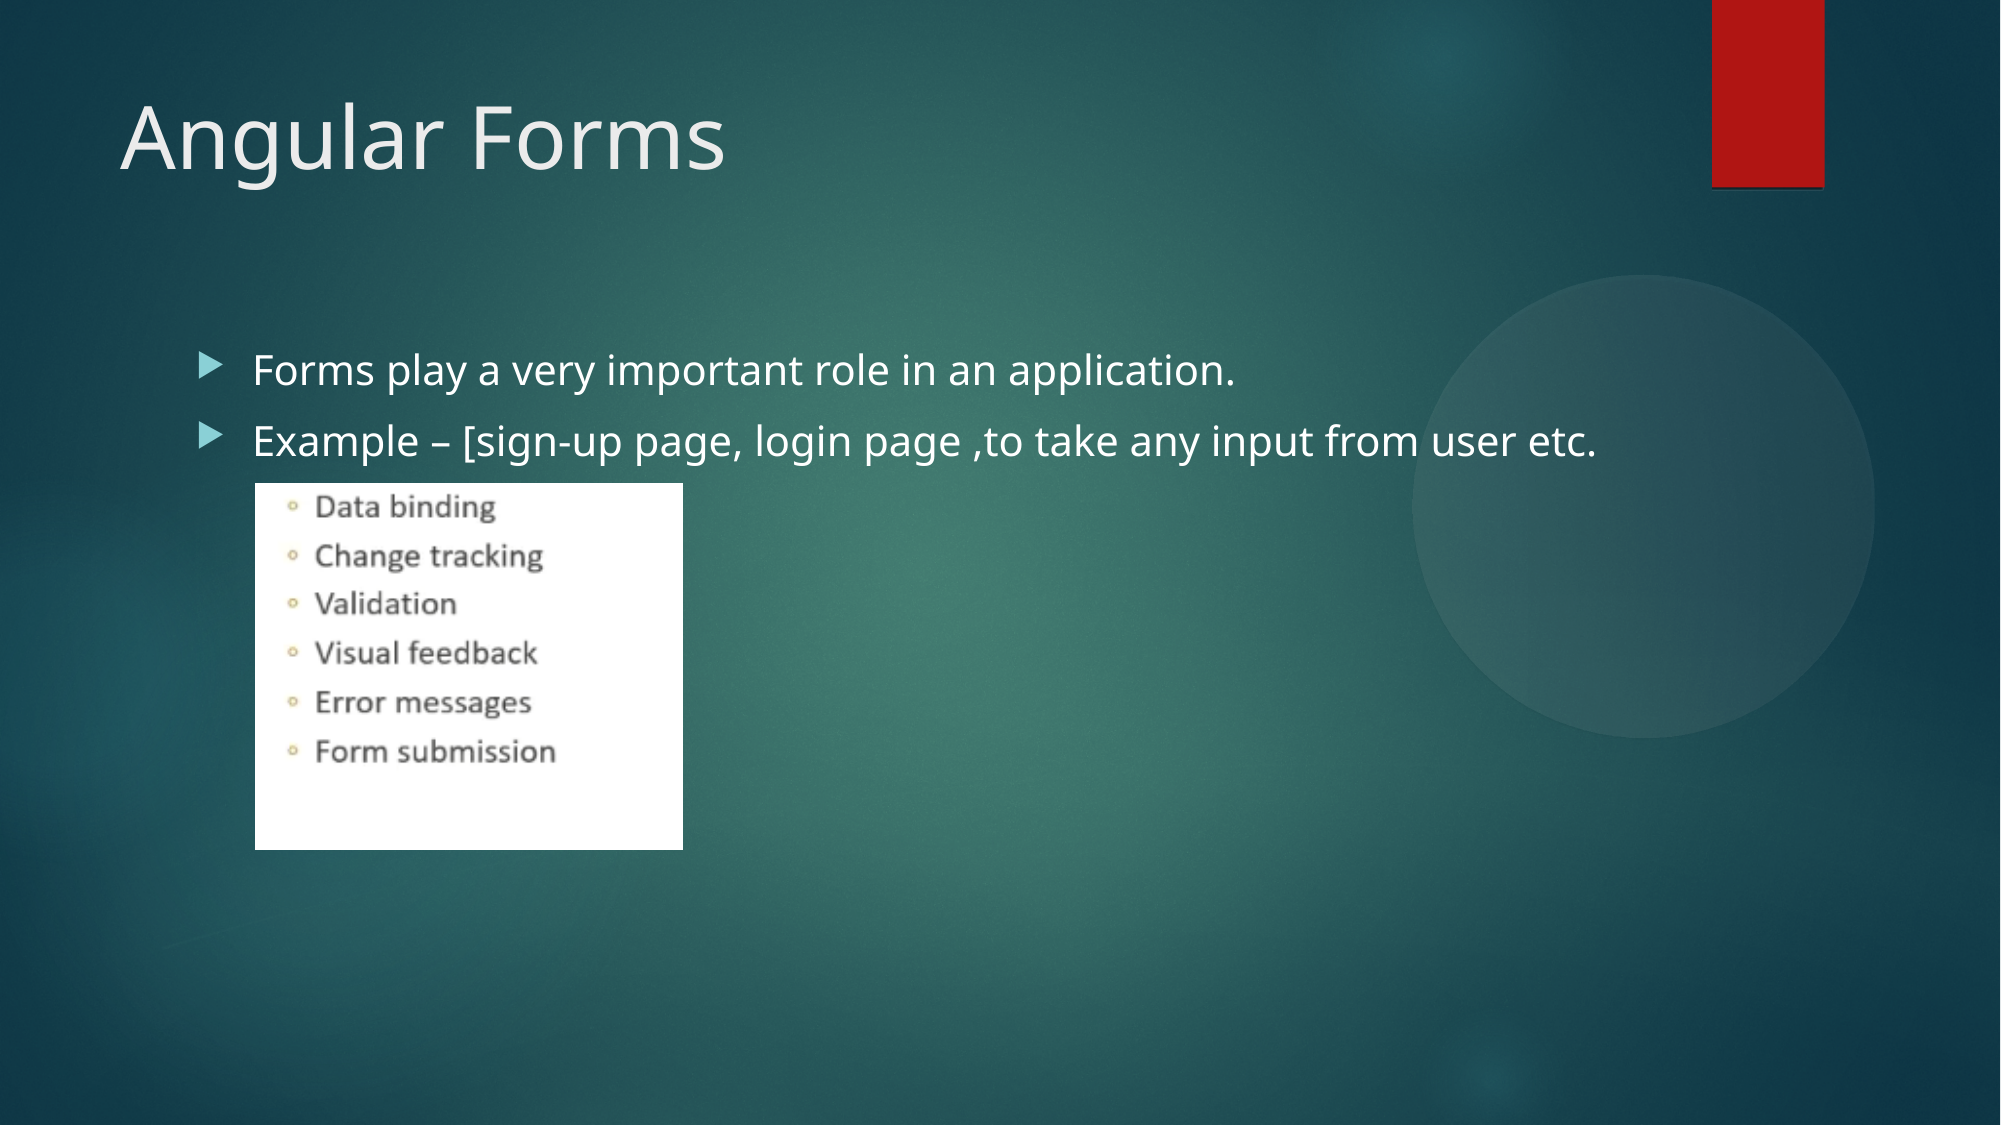

Angular Forms
Forms play a very important role in an application.
Example – [sign-up page, login page ,to take any input from user etc.